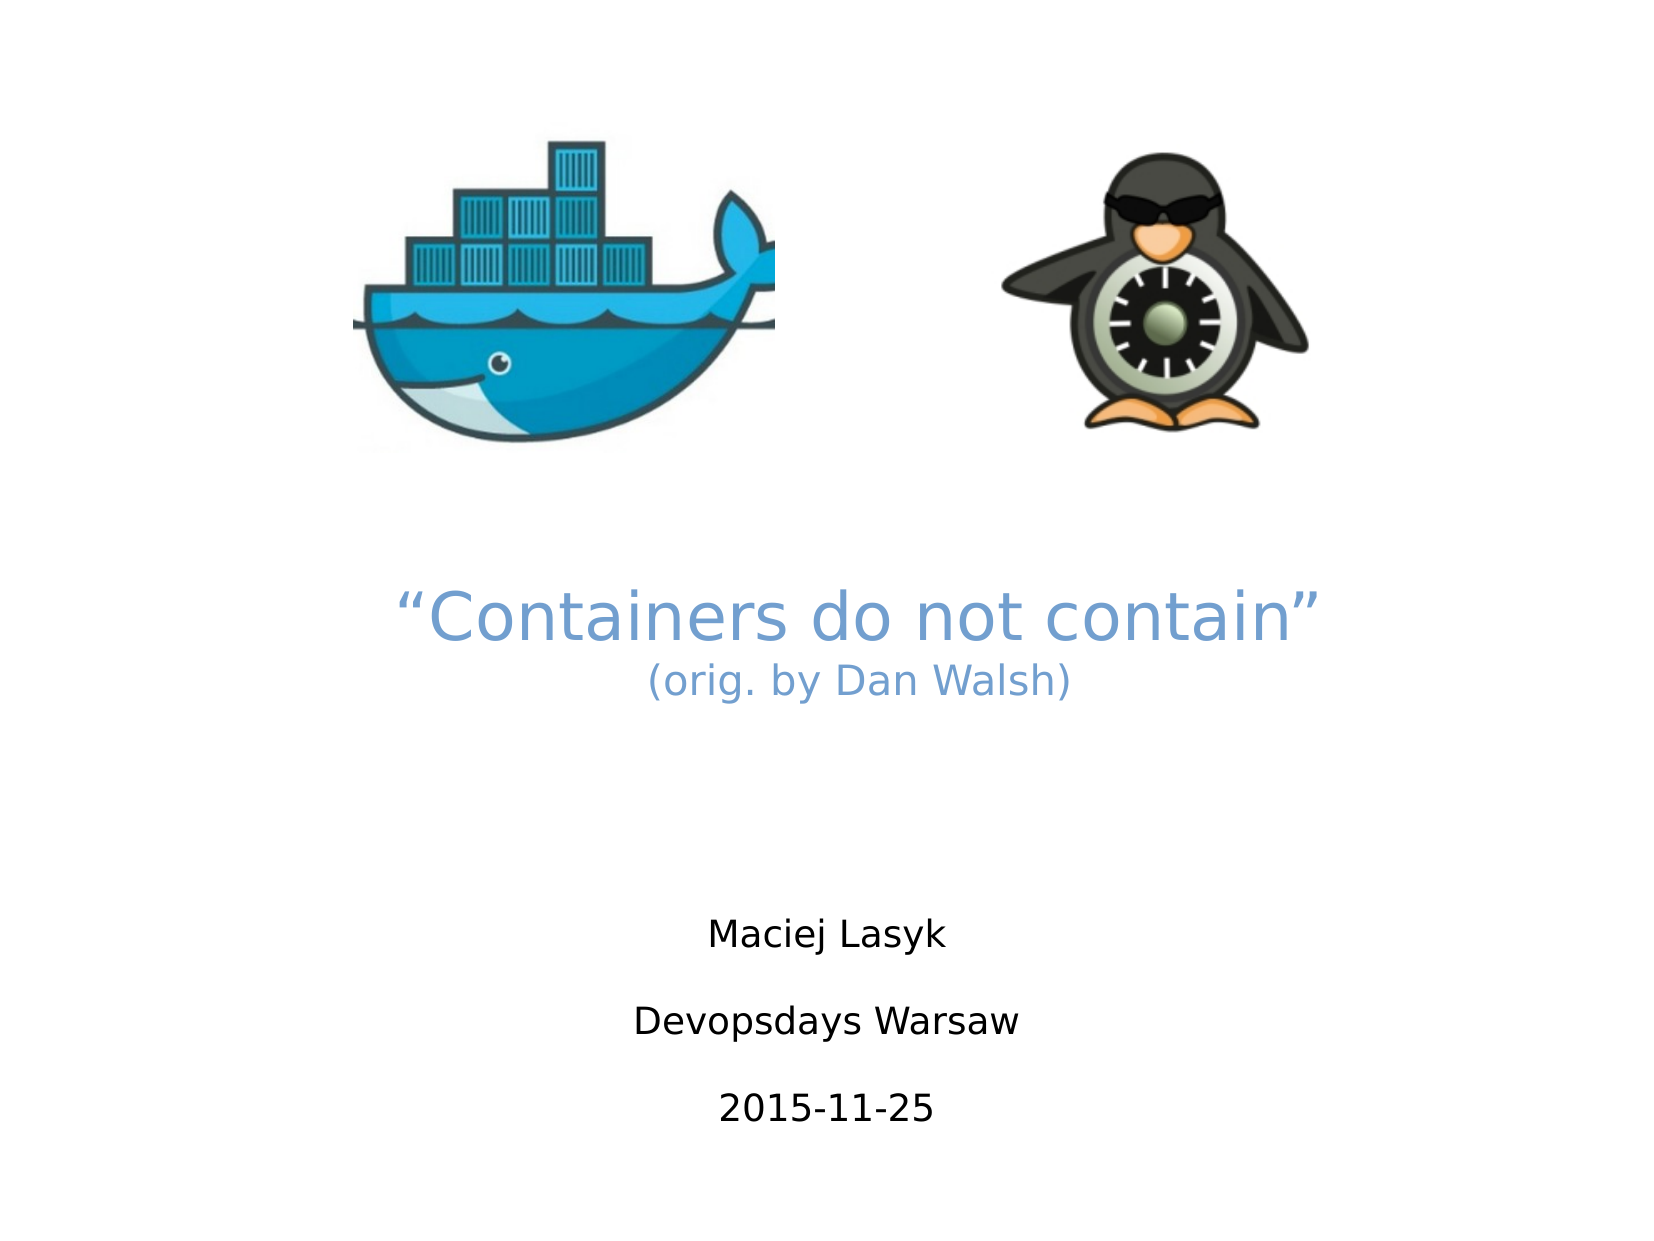

“Containers do not contain”
(orig. by Dan Walsh)
Maciej Lasyk
Devopsdays Warsaw
2015-11-25